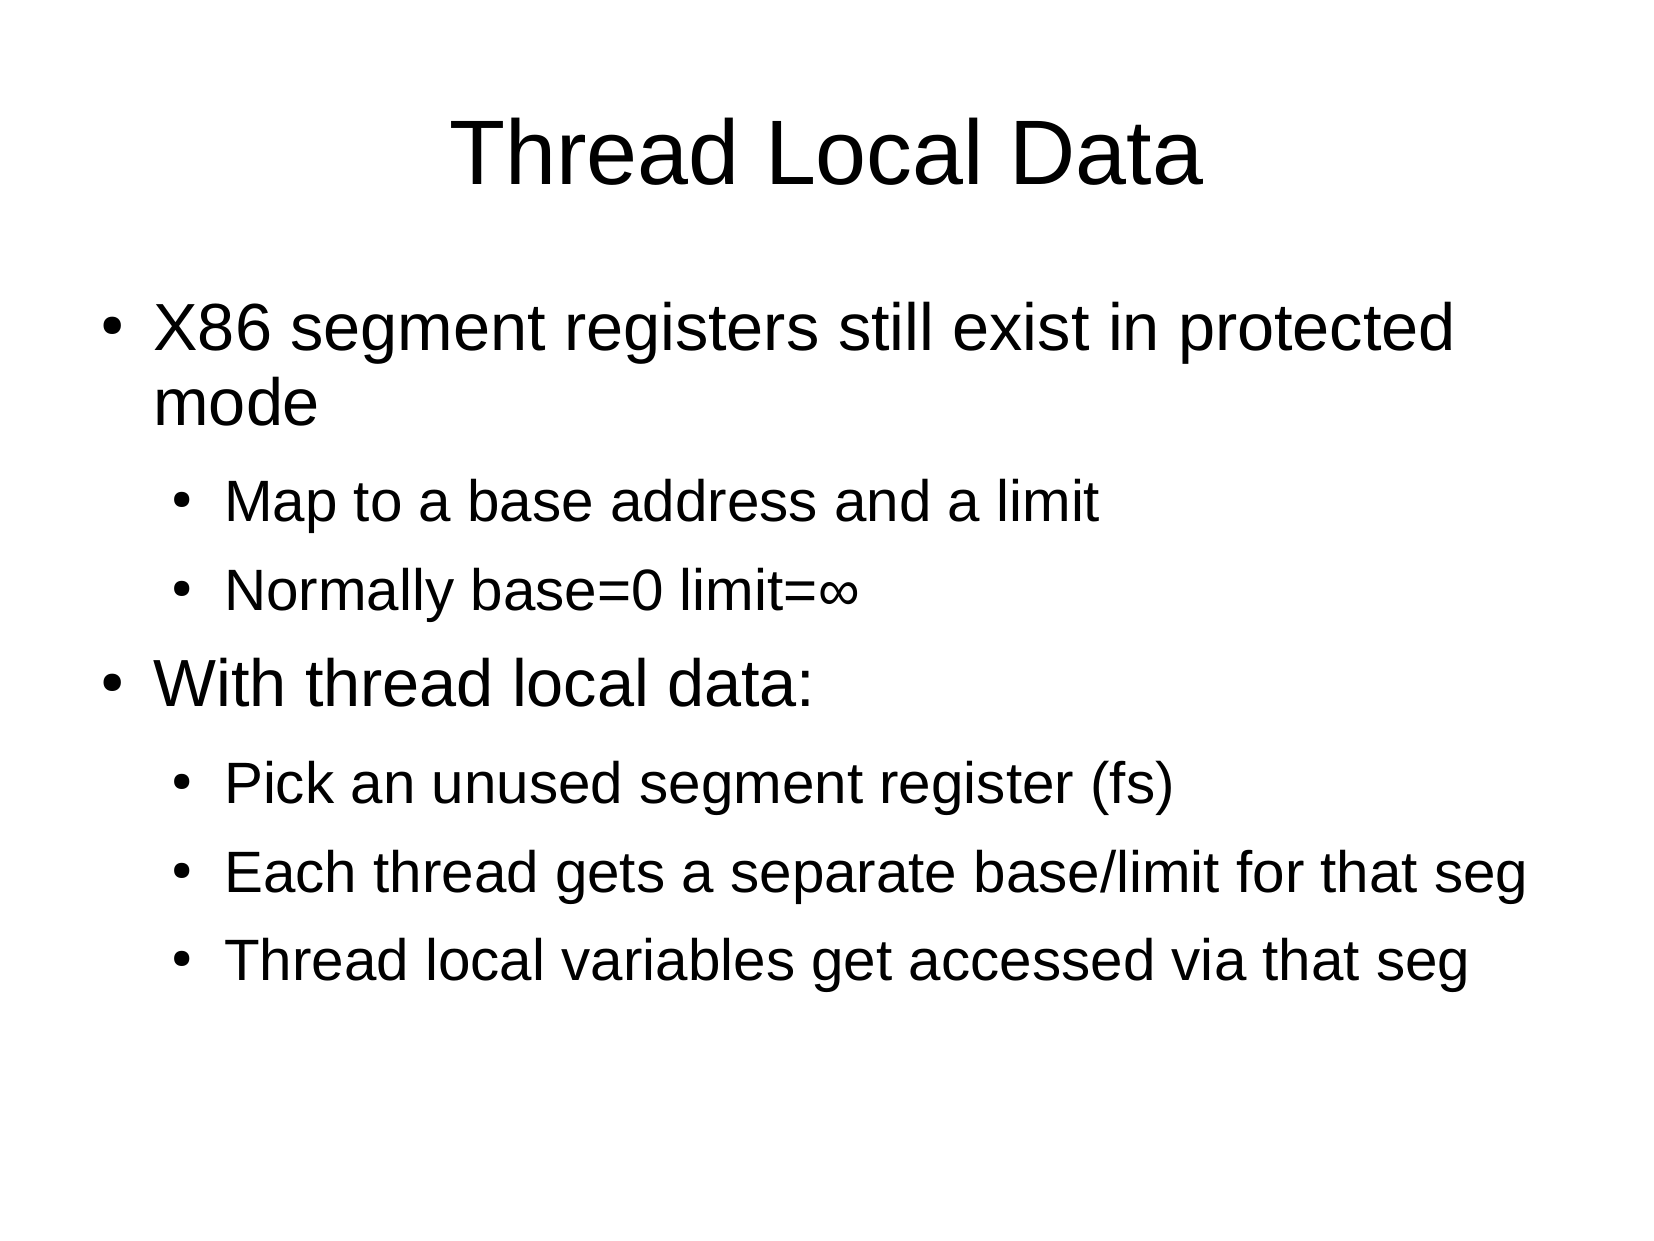

# Thread Local Data
X86 segment registers still exist in protected mode
Map to a base address and a limit
Normally base=0 limit=∞
With thread local data:
Pick an unused segment register (fs)
Each thread gets a separate base/limit for that seg
Thread local variables get accessed via that seg